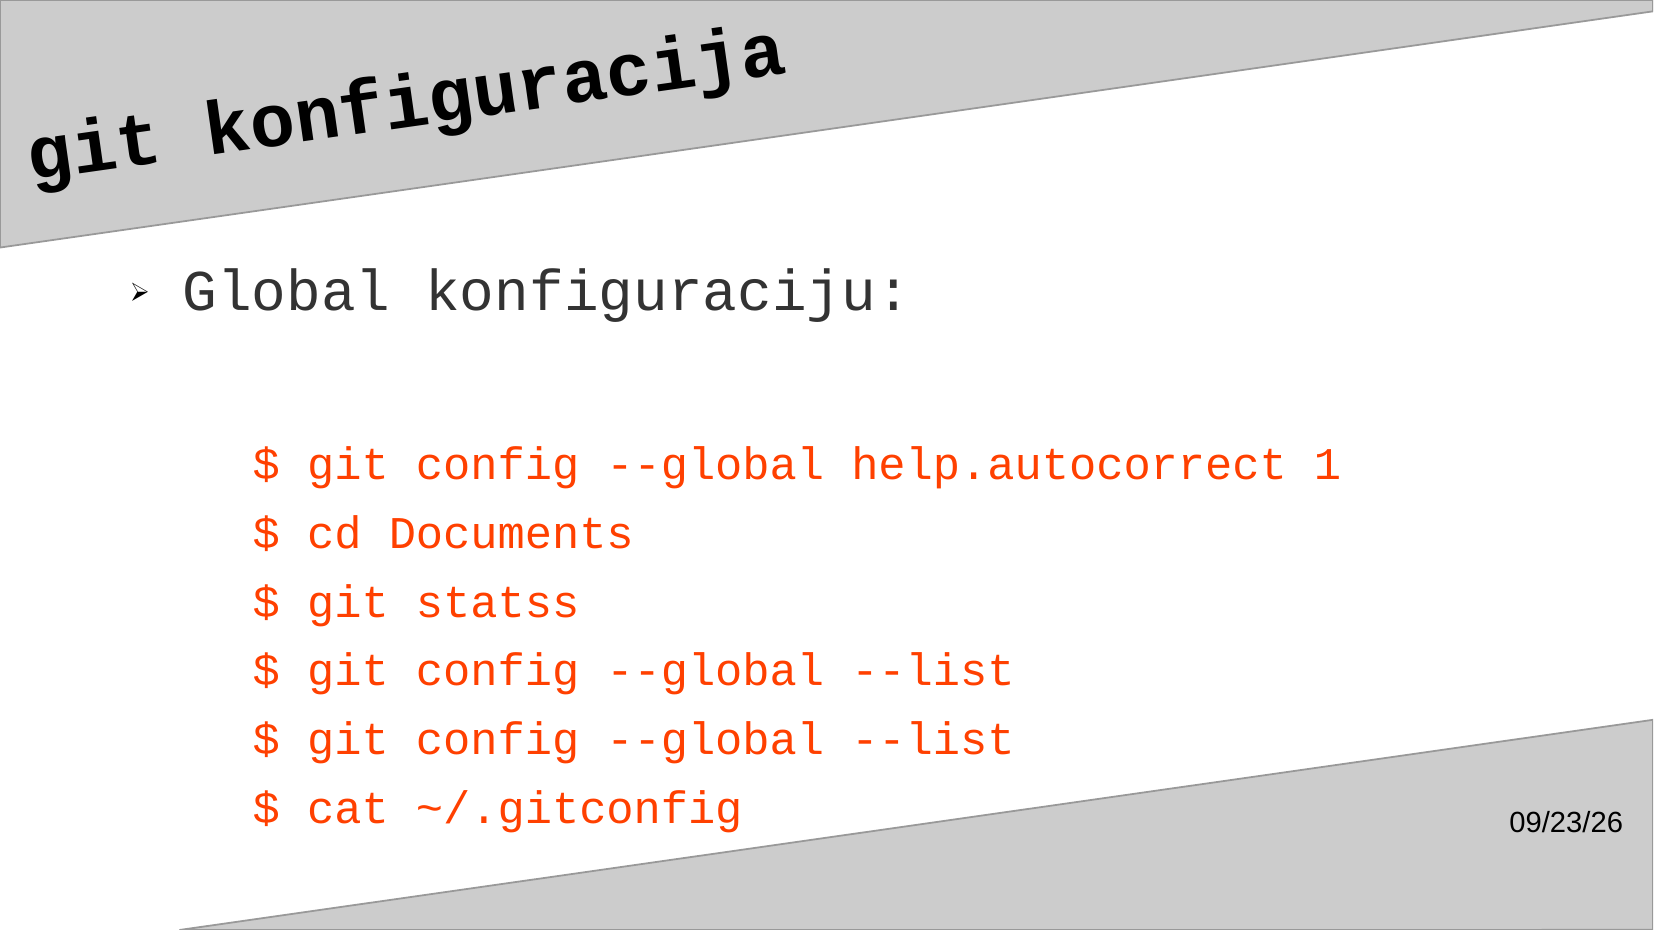

# git konfiguracija
Global konfiguraciju:
$ git config --global help.autocorrect 1
$ cd Documents
$ git statss
$ git config --global --list
$ git config --global --list
$ cat ~/.gitconfig
31